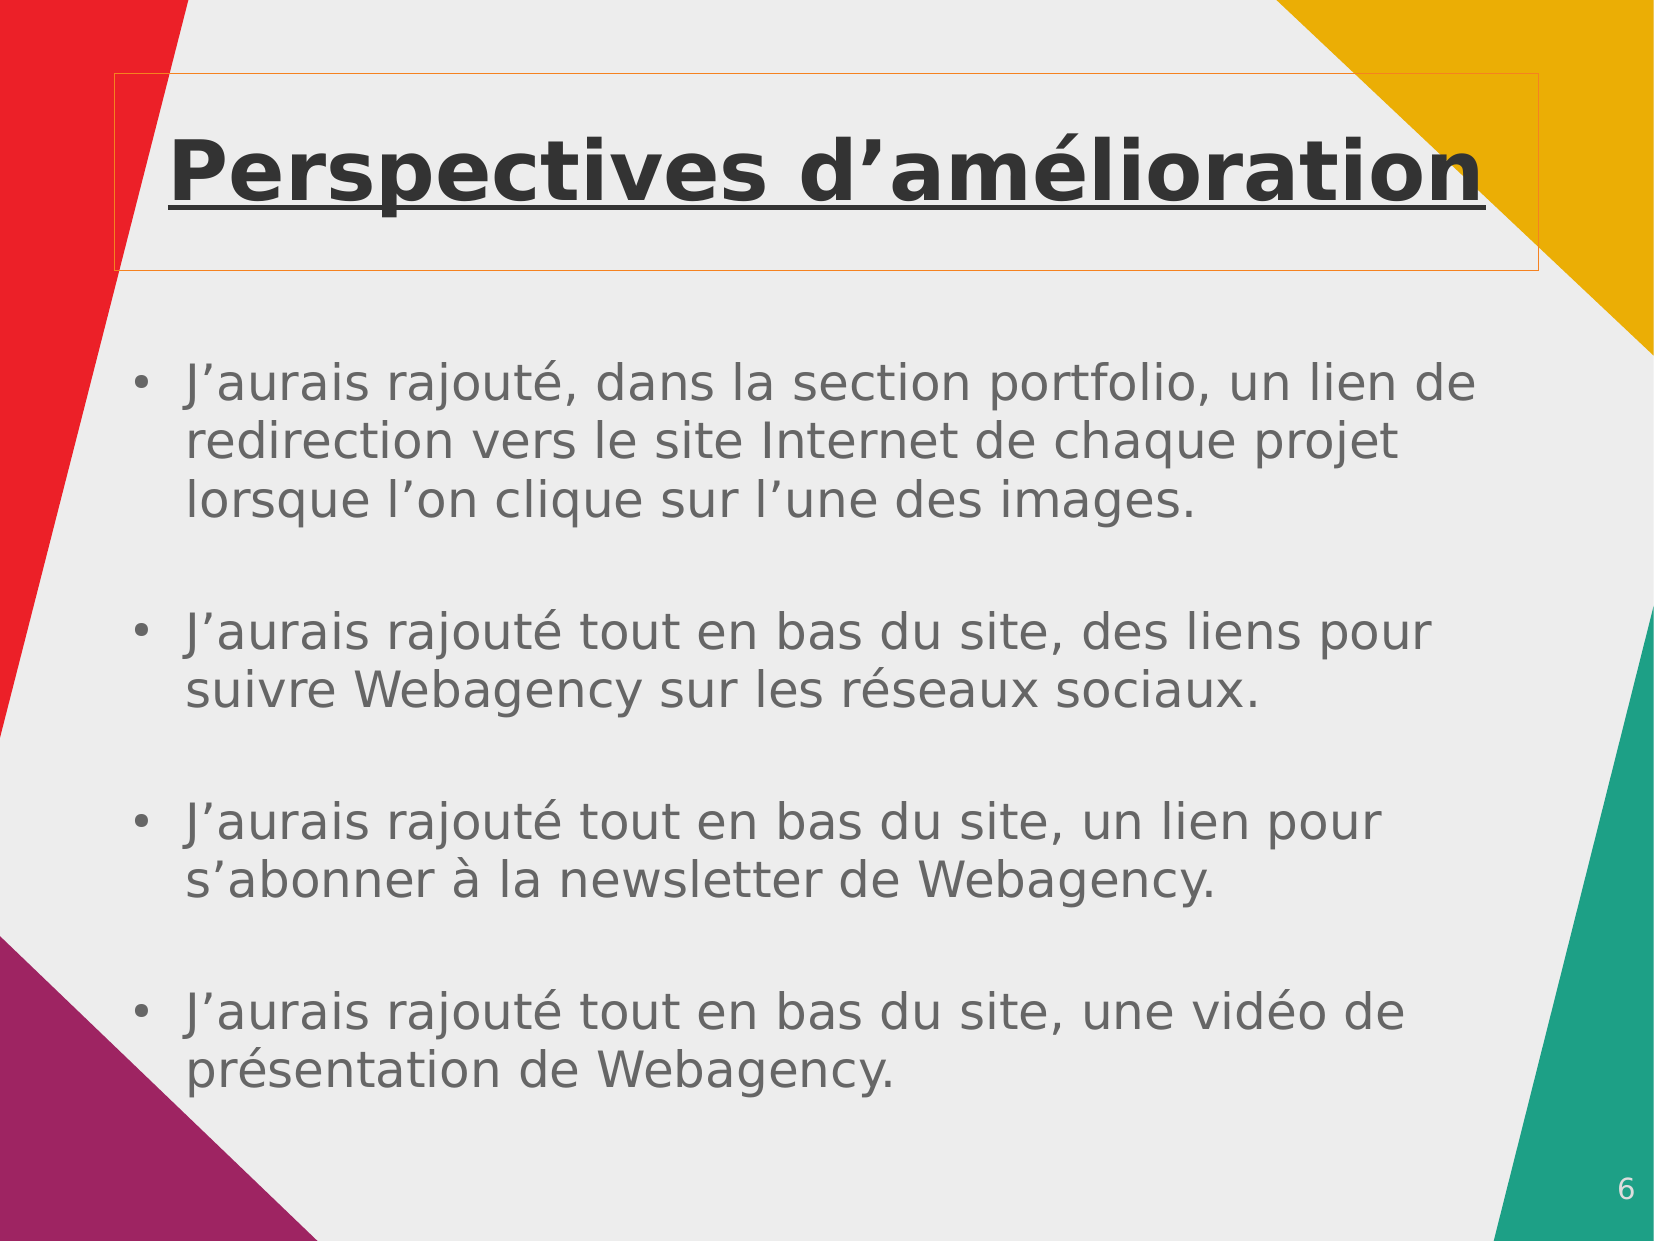

# Perspectives d’amélioration
J’aurais rajouté, dans la section portfolio, un lien de redirection vers le site Internet de chaque projet lorsque l’on clique sur l’une des images.
J’aurais rajouté tout en bas du site, des liens pour suivre Webagency sur les réseaux sociaux.
J’aurais rajouté tout en bas du site, un lien pour s’abonner à la newsletter de Webagency.
J’aurais rajouté tout en bas du site, une vidéo de présentation de Webagency.
6